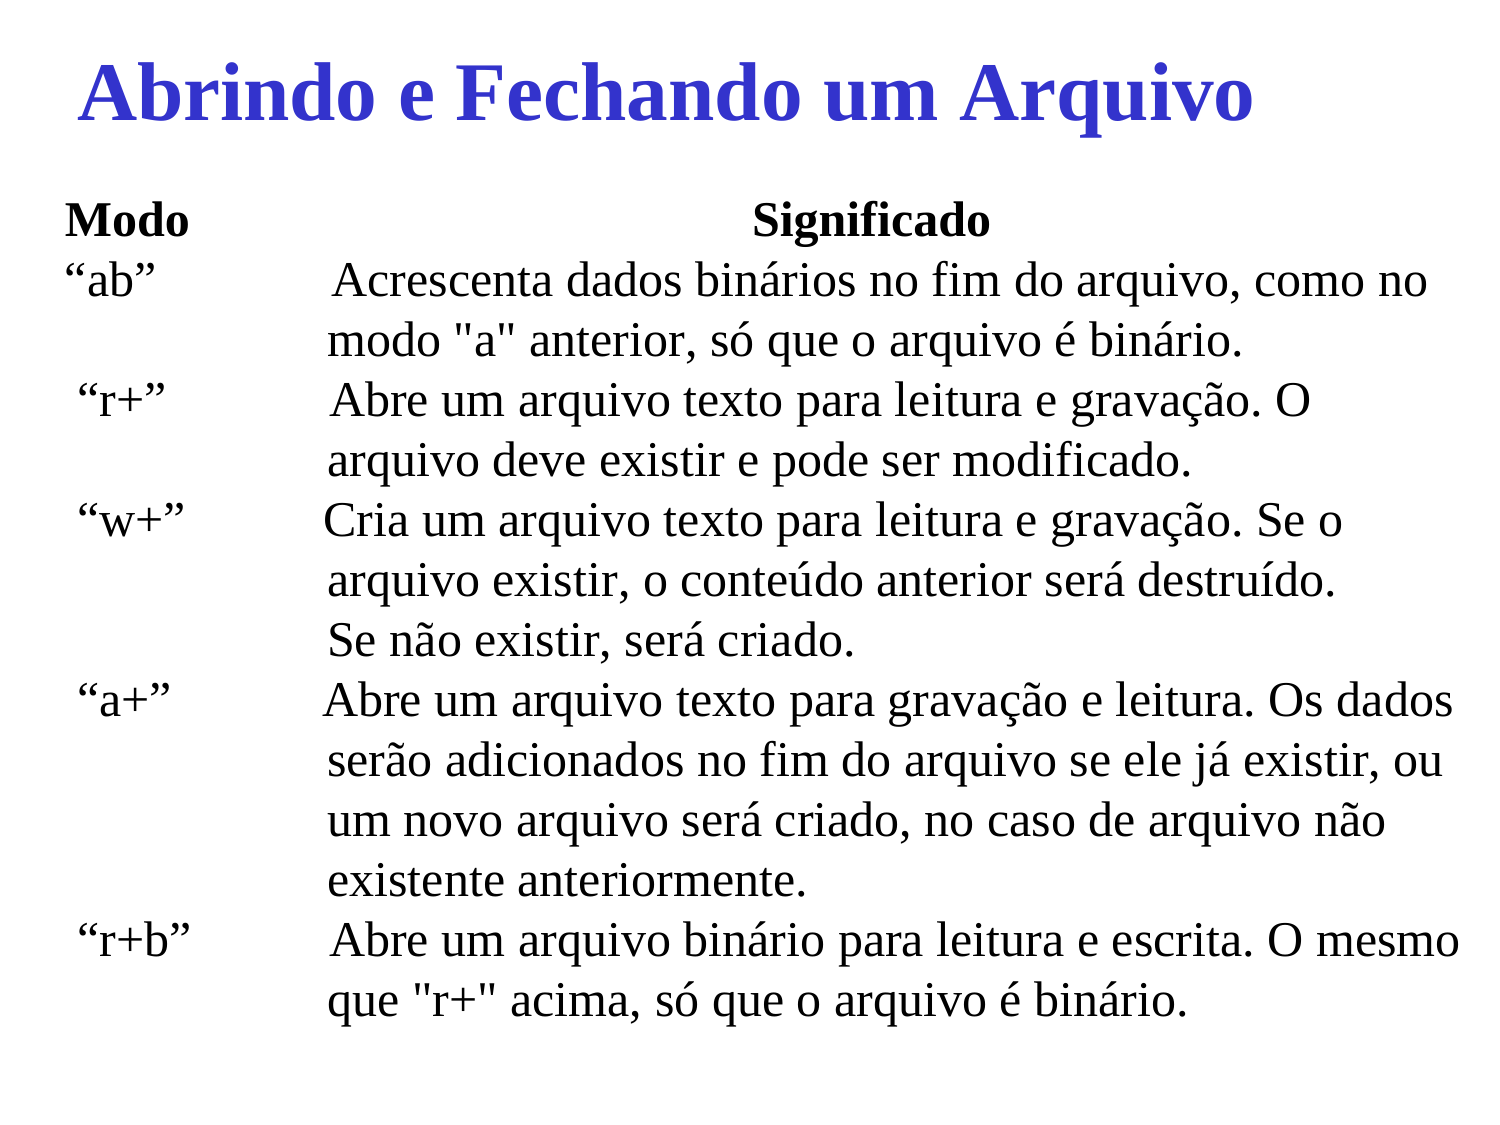

Abrindo e Fechando um Arquivo
Modo Significado
“ab” Acrescenta dados binários no fim do arquivo, como no
 modo "a" anterior, só que o arquivo é binário.
 “r+” Abre um arquivo texto para leitura e gravação. O
 arquivo deve existir e pode ser modificado.
 “w+” Cria um arquivo texto para leitura e gravação. Se o
 arquivo existir, o conteúdo anterior será destruído.
 Se não existir, será criado.
 “a+” Abre um arquivo texto para gravação e leitura. Os dados
 serão adicionados no fim do arquivo se ele já existir, ou
 um novo arquivo será criado, no caso de arquivo não
 existente anteriormente.
 “r+b” Abre um arquivo binário para leitura e escrita. O mesmo
 que "r+" acima, só que o arquivo é binário.